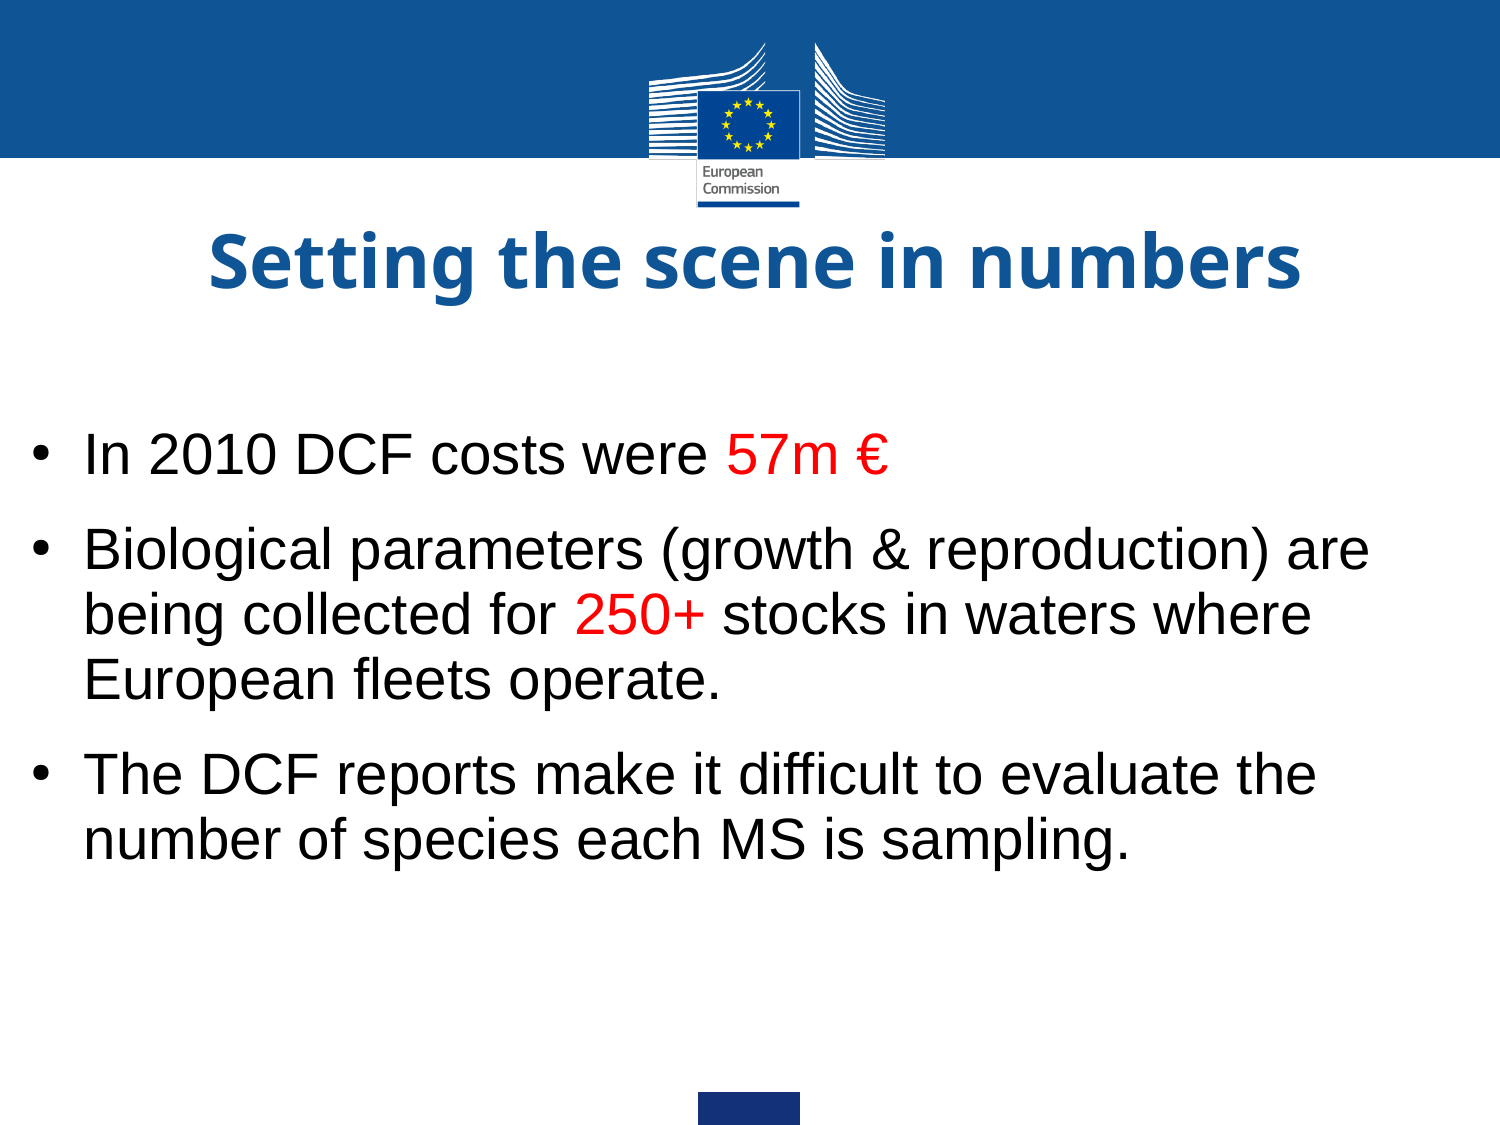

Setting the scene in numbers
#
In 2010 DCF costs were 57m €
Biological parameters (growth & reproduction) are being collected for 250+ stocks in waters where European fleets operate.
The DCF reports make it difficult to evaluate the number of species each MS is sampling.